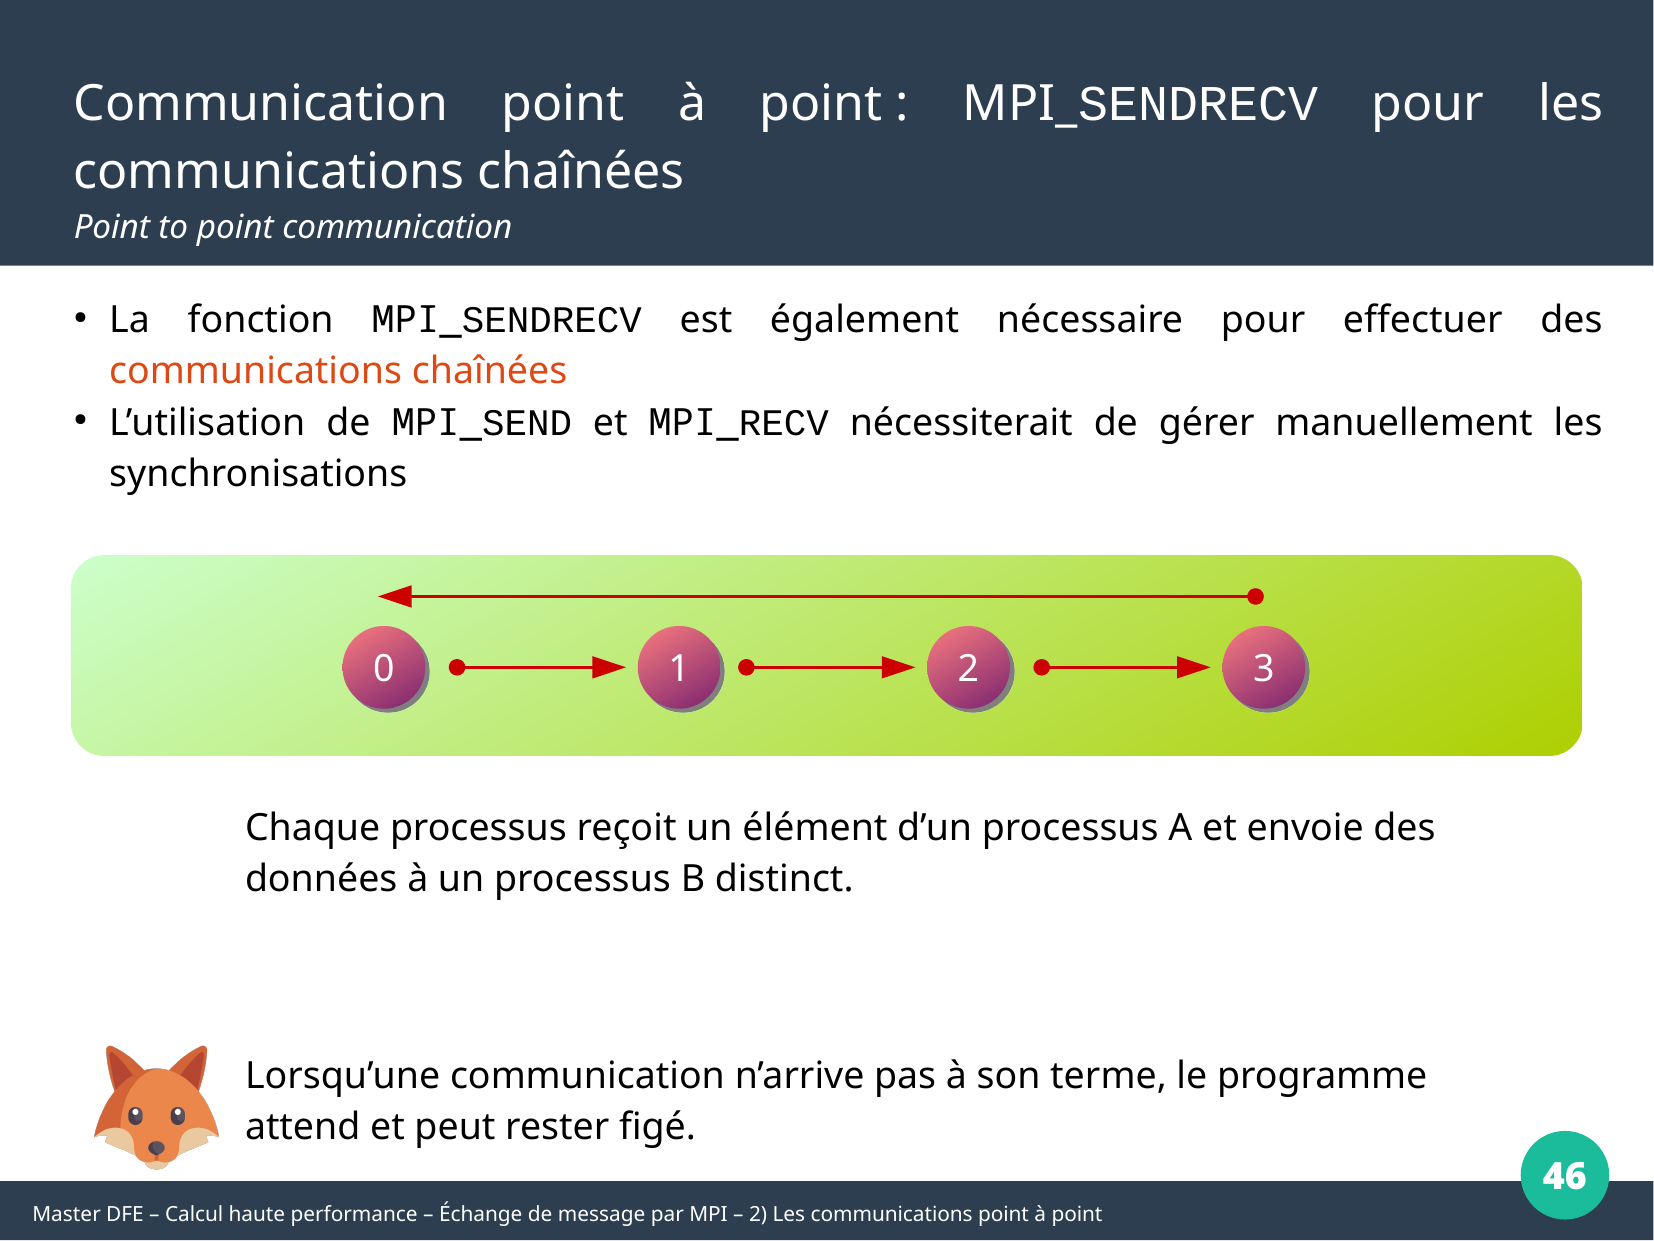

Communication point à point : MPI_SENDRECV pour les communications chaînées
Point to point communication
La fonction MPI_SENDRECV est également nécessaire pour effectuer des communications chaînées
L’utilisation de MPI_SEND et MPI_RECV nécessiterait de gérer manuellement les synchronisations
0
1
2
3
Chaque processus reçoit un élément d’un processus A et envoie des données à un processus B distinct.
Lorsqu’une communication n’arrive pas à son terme, le programme attend et peut rester figé.
46
Master DFE – Calcul haute performance – Échange de message par MPI – 2) Les communications point à point